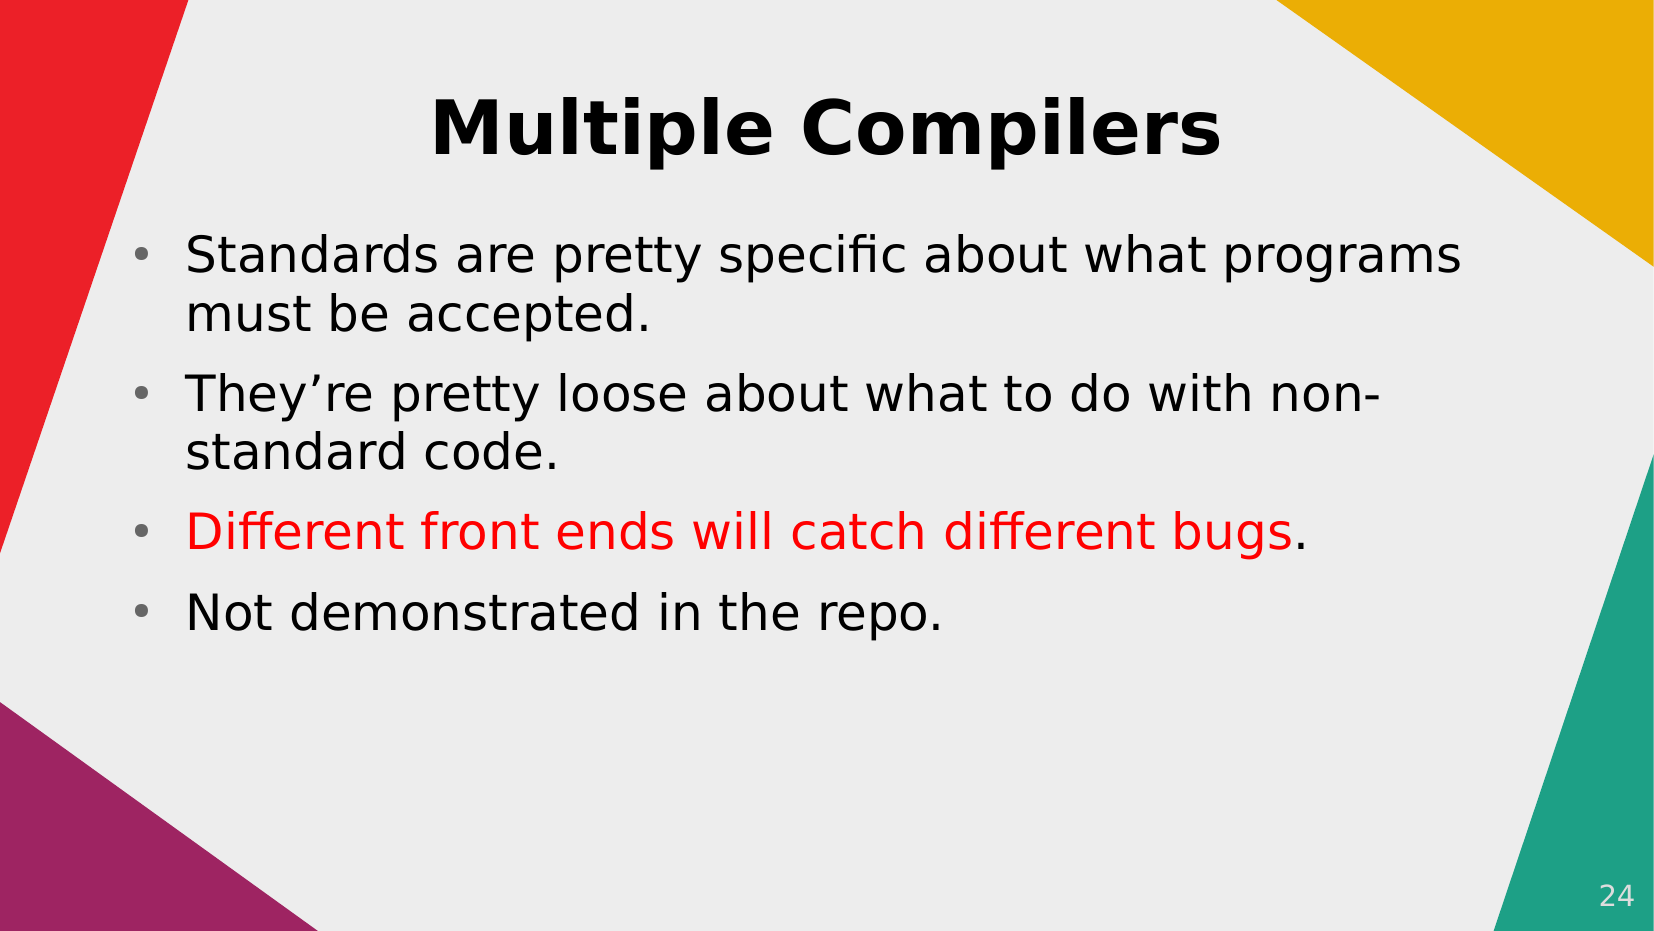

# Multiple Compilers
Standards are pretty specific about what programs must be accepted.
They’re pretty loose about what to do with non-standard code.
Different front ends will catch different bugs.
Not demonstrated in the repo.
24